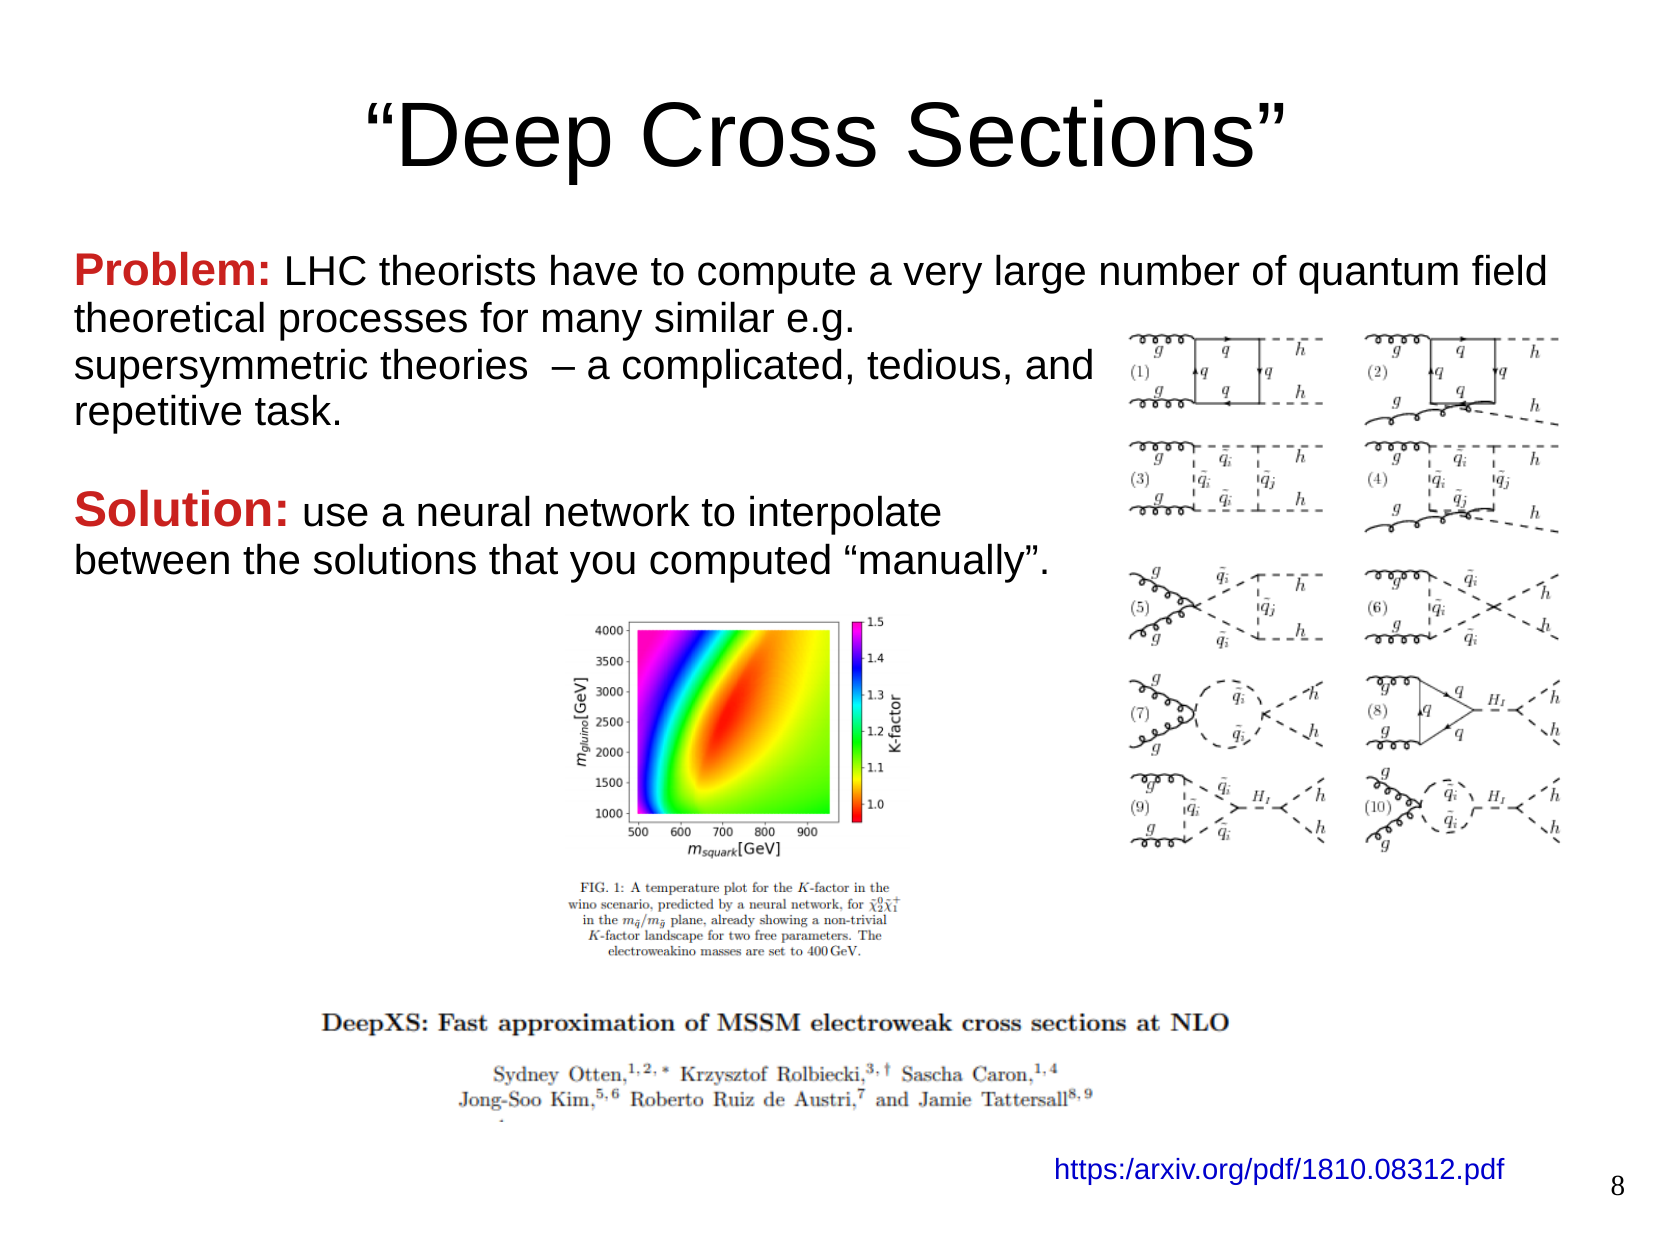

# “Deep Cross Sections”
Problem: LHC theorists have to compute a very large number of quantum field theoretical processes for many similar e.g.
supersymmetric theories – a complicated, tedious, and
repetitive task.
Solution: use a neural network to interpolate
between the solutions that you computed “manually”.
https:/arxiv.org/pdf/1810.08312.pdf
8